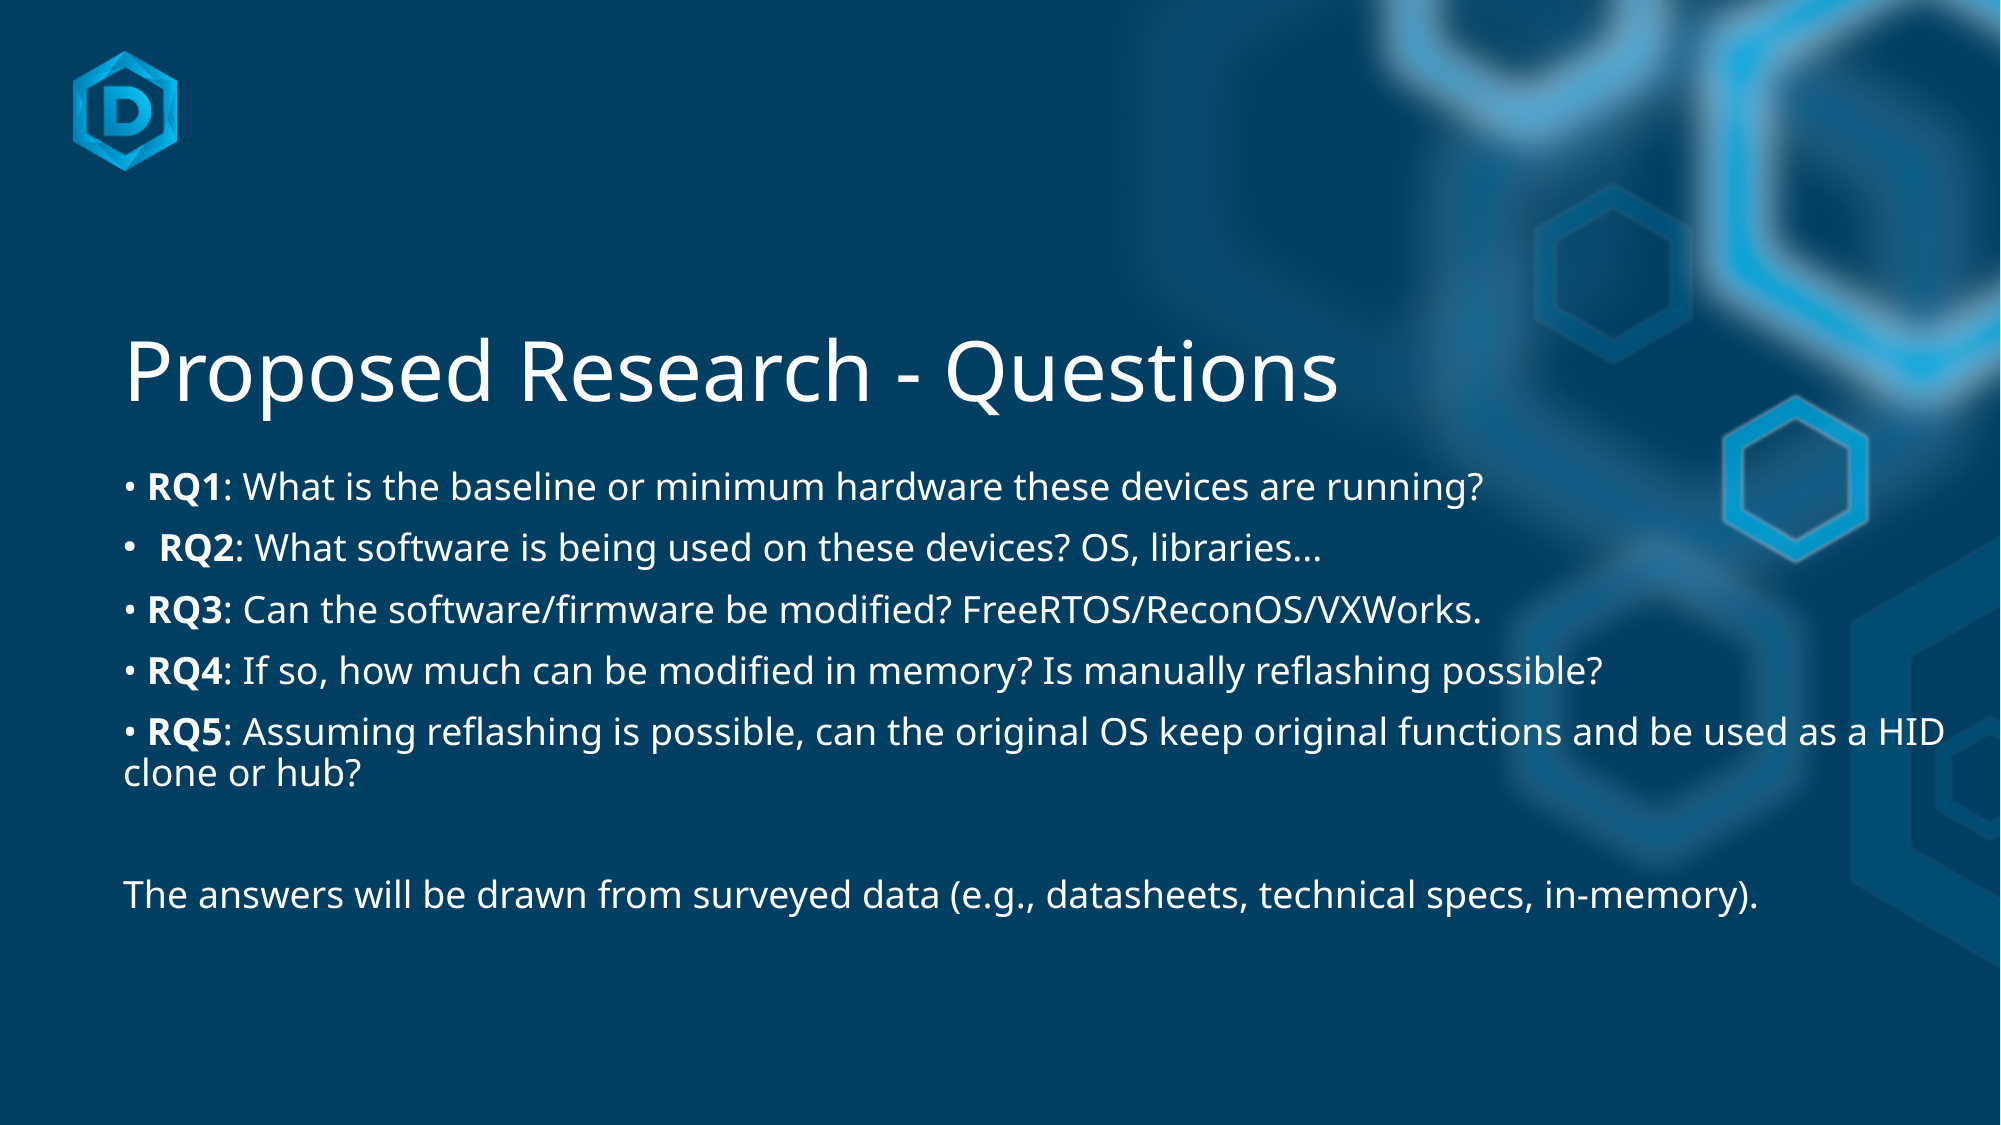

# Proposed Research - Questions
• RQ1: What is the baseline or minimum hardware these devices are running?
RQ2: What software is being used on these devices? OS, libraries...
• RQ3: Can the software/firmware be modified? FreeRTOS/ReconOS/VXWorks.
• RQ4: If so, how much can be modified in memory? Is manually reflashing possible?
• RQ5: Assuming reflashing is possible, can the original OS keep original functions and be used as a HID clone or hub?
The answers will be drawn from surveyed data (e.g., datasheets, technical specs, in-memory).